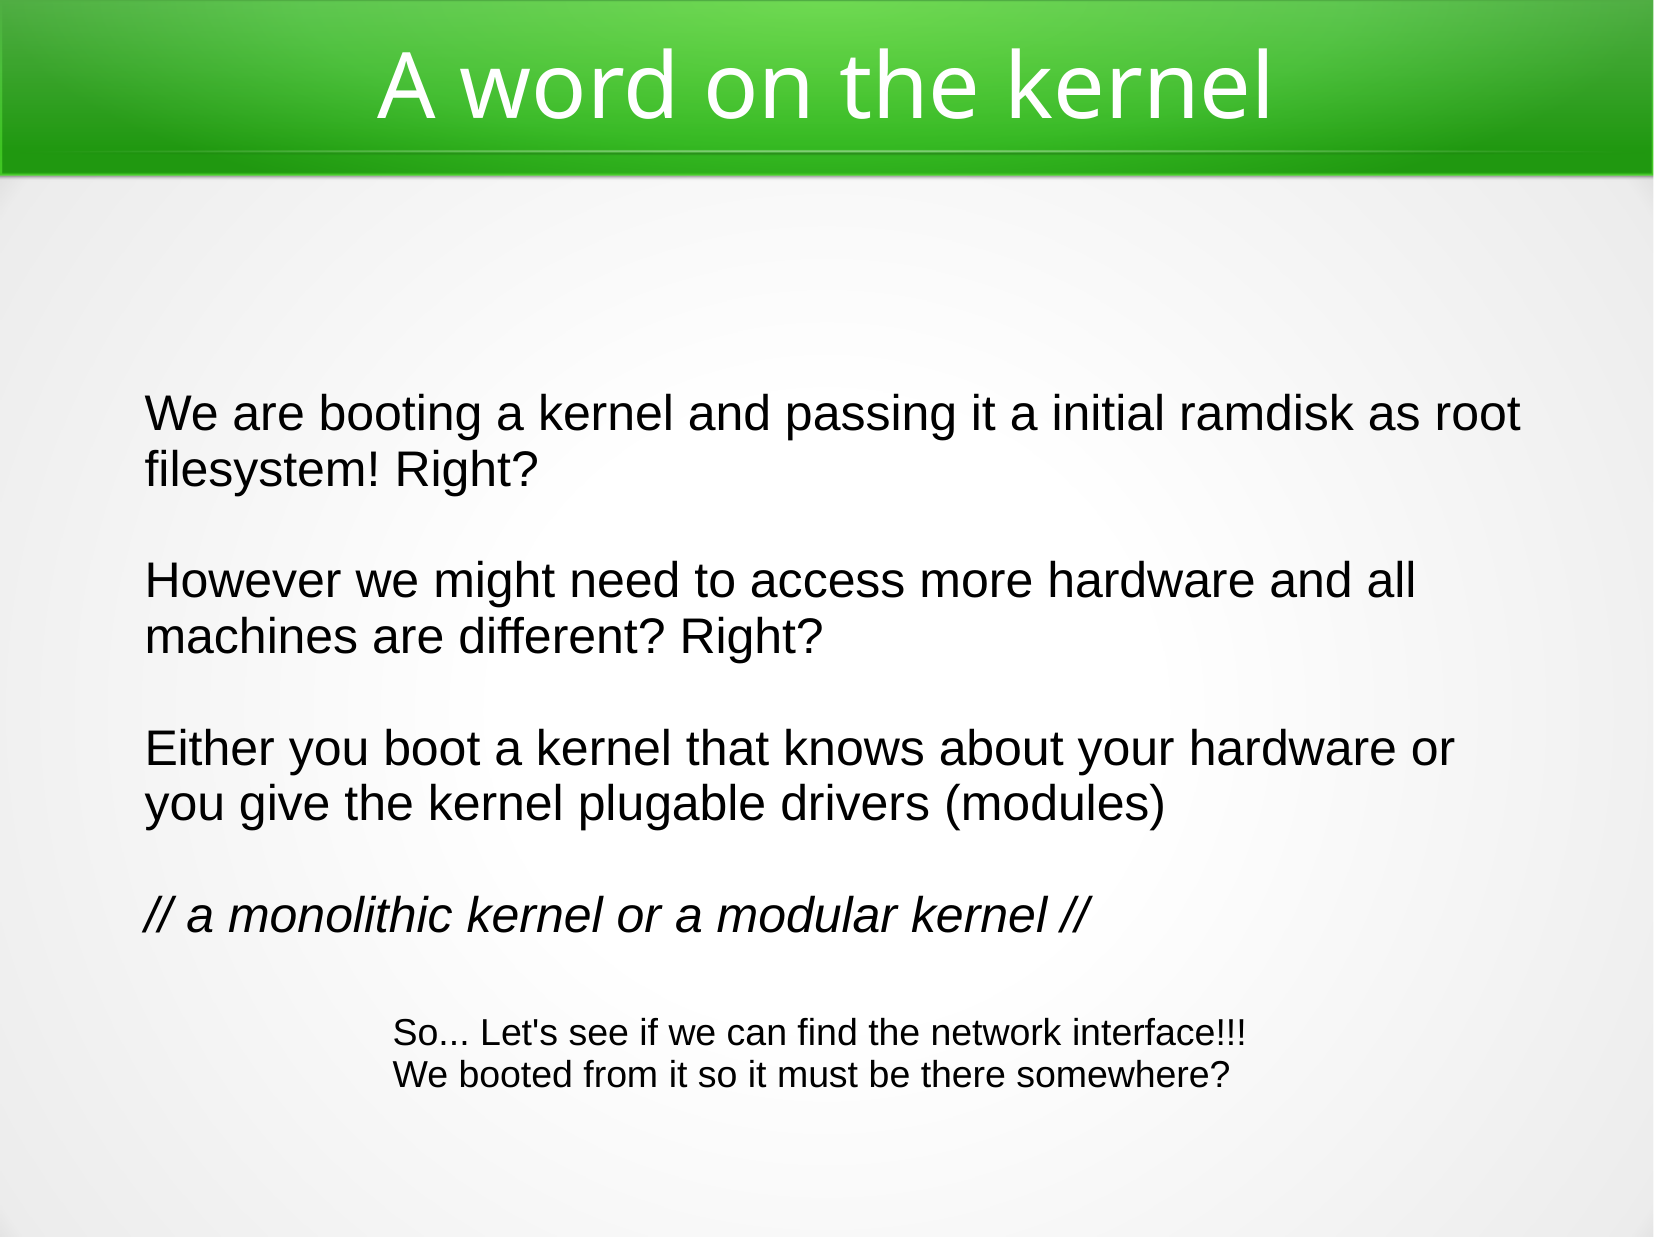

# A word on the kernel
We are booting a kernel and passing it a initial ramdisk as root filesystem! Right?
However we might need to access more hardware and all machines are different? Right?
Either you boot a kernel that knows about your hardware or you give the kernel plugable drivers (modules)
// a monolithic kernel or a modular kernel //
So... Let's see if we can find the network interface!!!
We booted from it so it must be there somewhere?